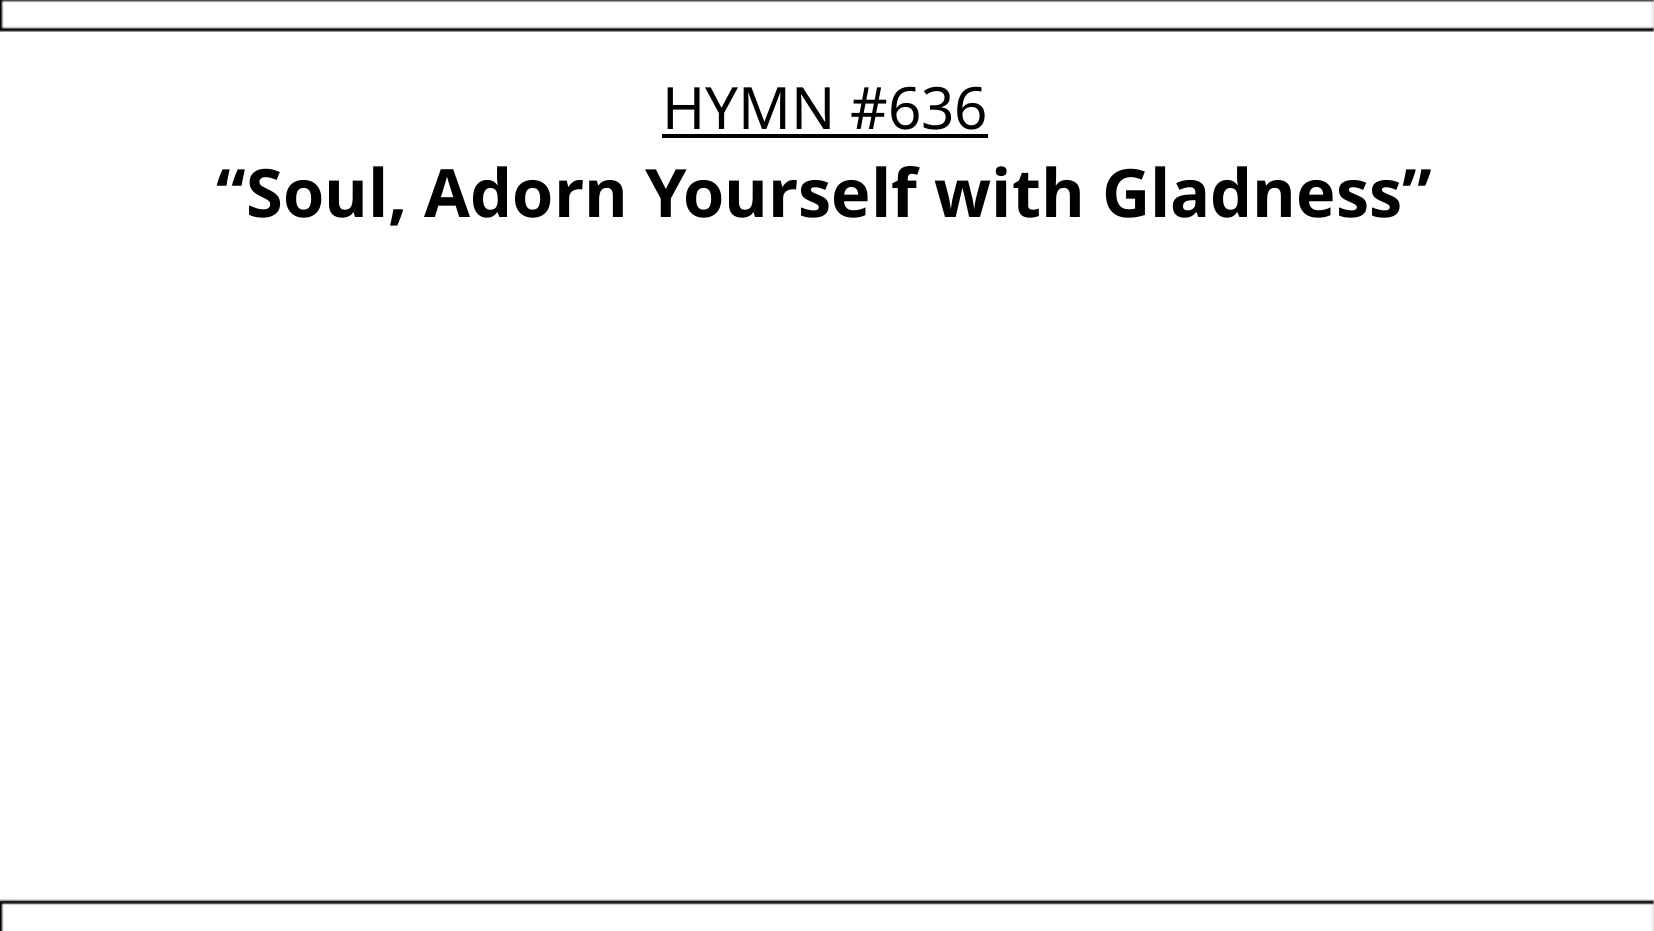

HYMN #636
“Soul, Adorn Yourself with Gladness”